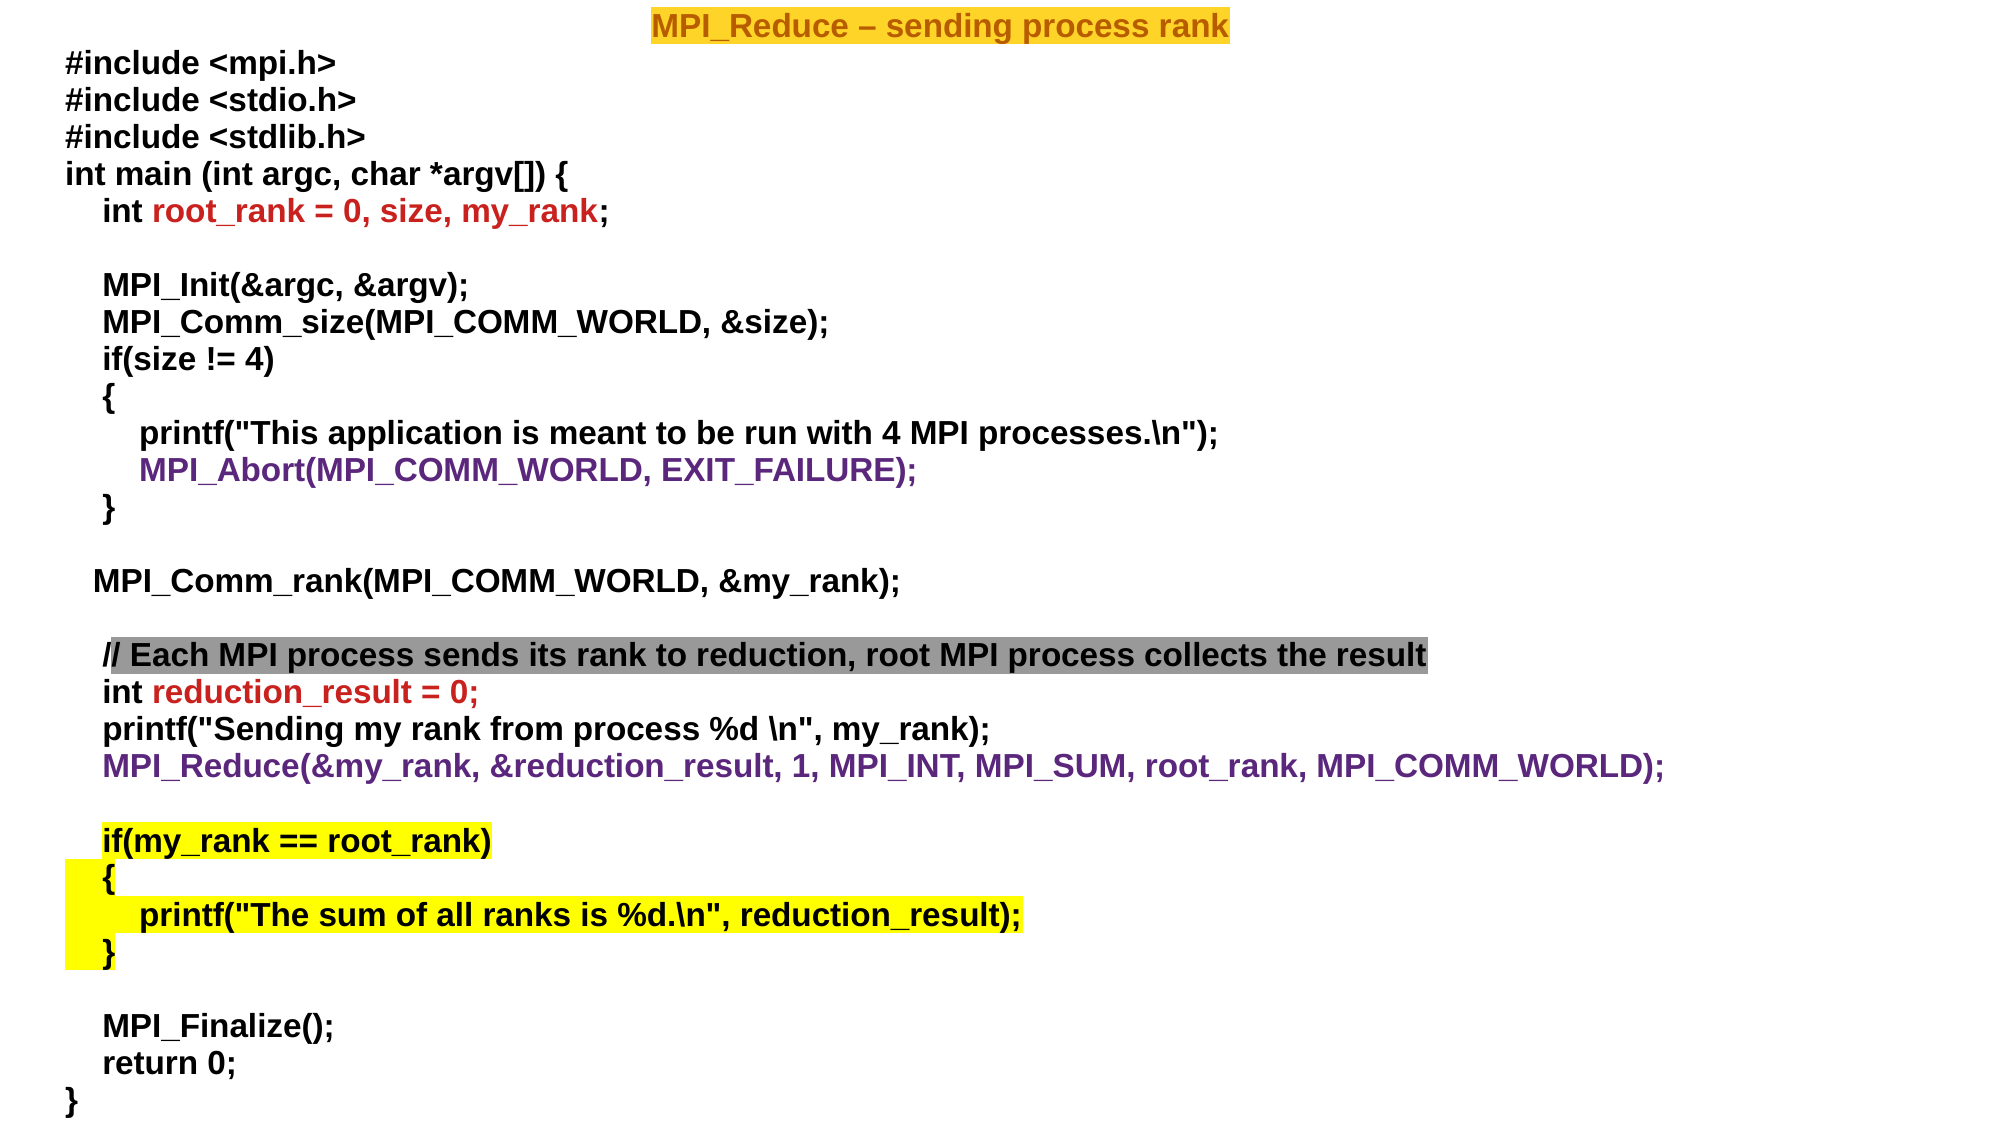

MPI_Reduce – sending process rank
#include <mpi.h>
#include <stdio.h>
#include <stdlib.h>
int main (int argc, char *argv[]) {
 int root_rank = 0, size, my_rank;
 MPI_Init(&argc, &argv);
 MPI_Comm_size(MPI_COMM_WORLD, &size);
 if(size != 4)
 {
 printf("This application is meant to be run with 4 MPI processes.\n");
 MPI_Abort(MPI_COMM_WORLD, EXIT_FAILURE);
 }
 MPI_Comm_rank(MPI_COMM_WORLD, &my_rank);
 // Each MPI process sends its rank to reduction, root MPI process collects the result
 int reduction_result = 0;
 printf("Sending my rank from process %d \n", my_rank);
 MPI_Reduce(&my_rank, &reduction_result, 1, MPI_INT, MPI_SUM, root_rank, MPI_COMM_WORLD);
 if(my_rank == root_rank)
 {
 printf("The sum of all ranks is %d.\n", reduction_result);
 }
 MPI_Finalize();
 return 0;
}